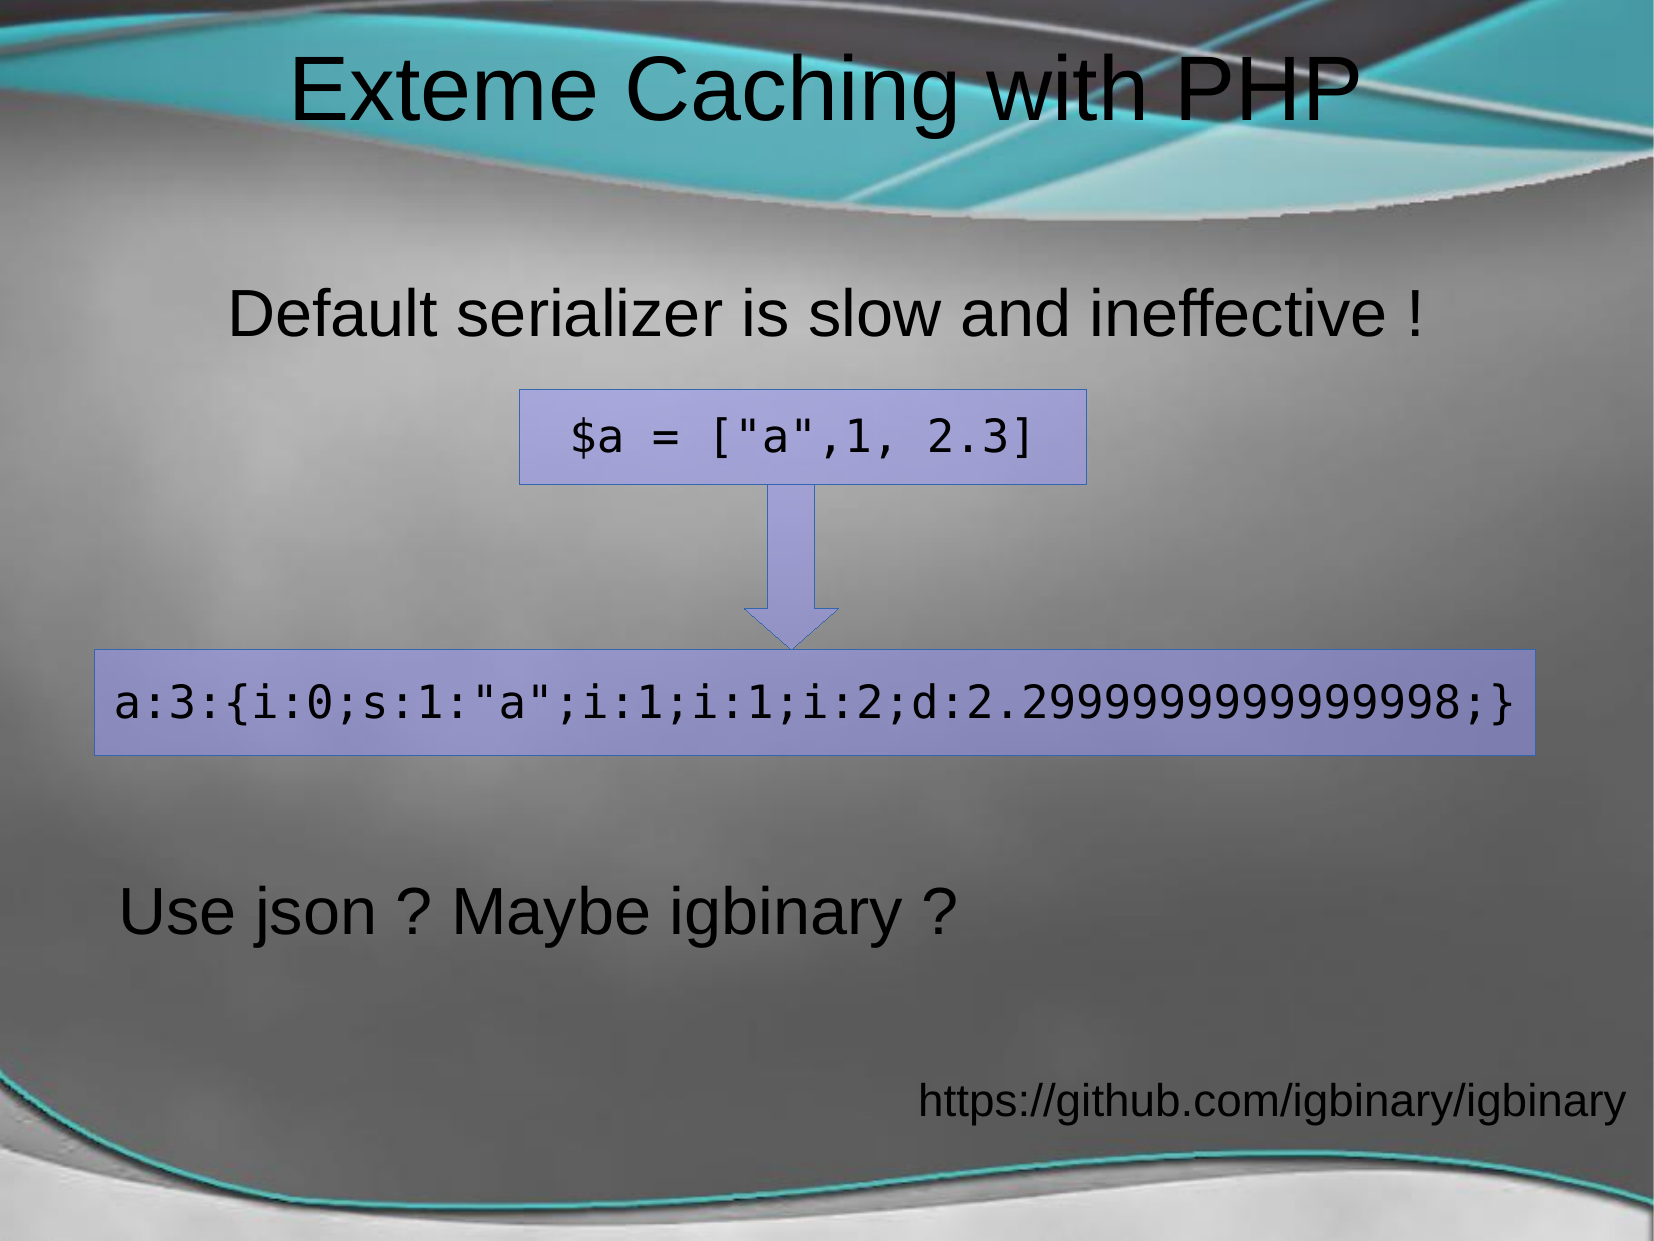

Exteme Caching with PHP
# Default serializer is slow and ineffective !
Use json ? Maybe igbinary ?
$a = ["a",1, 2.3]
a:3:{i:0;s:1:"a";i:1;i:1;i:2;d:2.2999999999999998;}
https://github.com/igbinary/igbinary